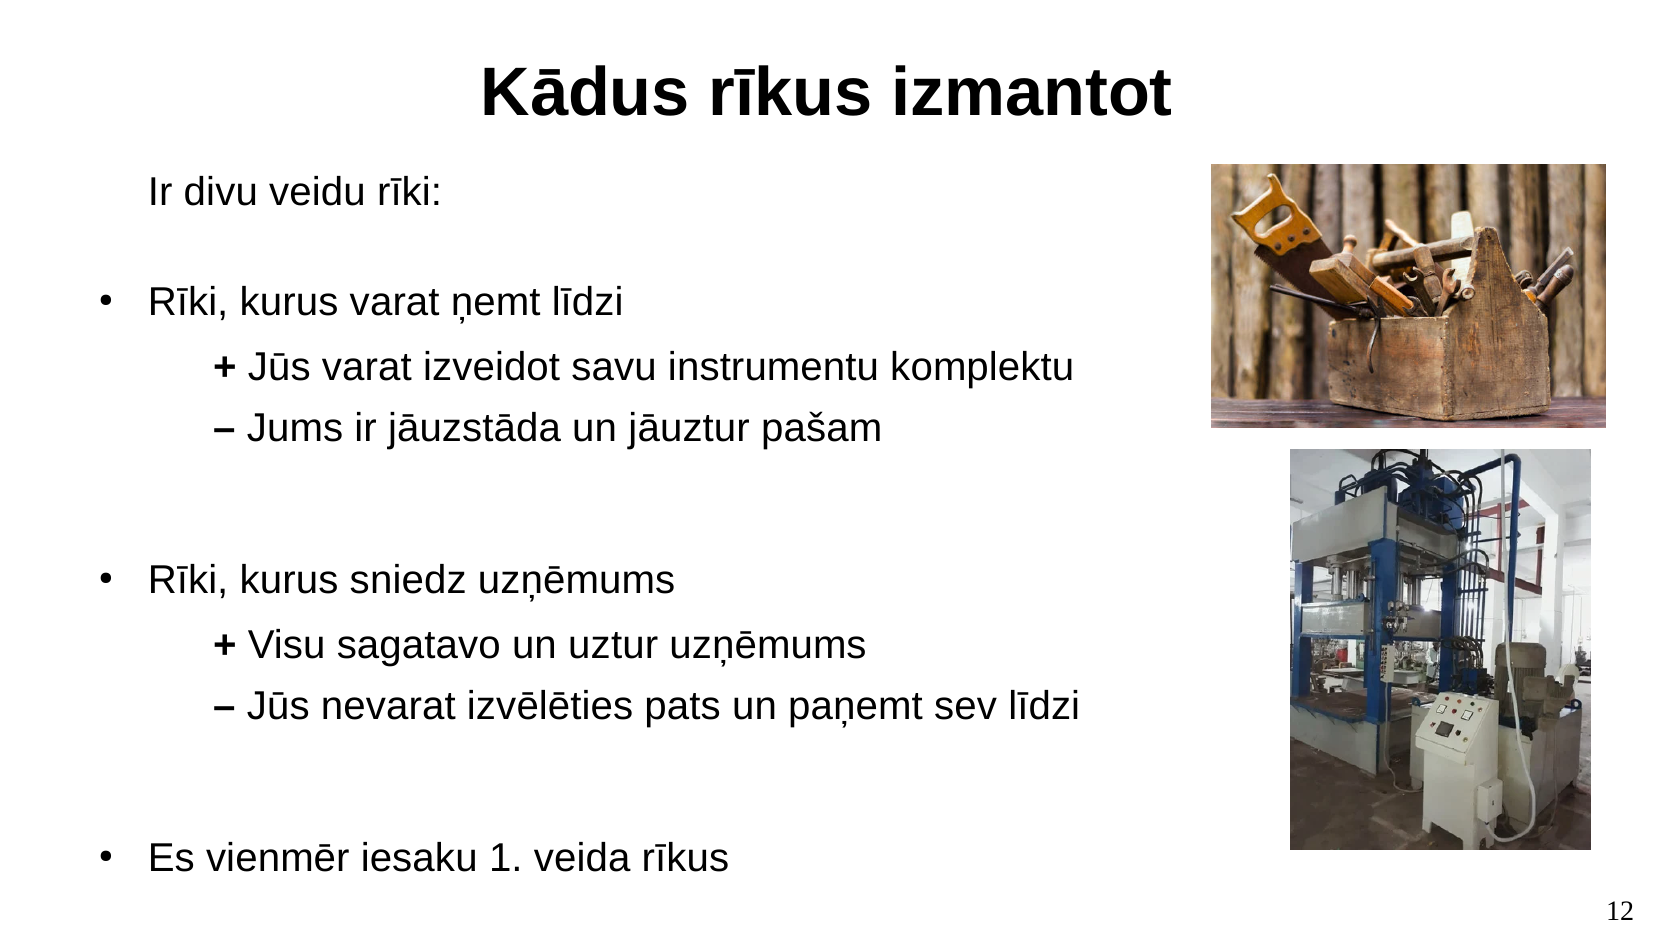

# Kādus rīkus izmantot
Ir divu veidu rīki:
Rīki, kurus varat ņemt līdzi
+ Jūs varat izveidot savu instrumentu komplektu
– Jums ir jāuzstāda un jāuztur pašam
Rīki, kurus sniedz uzņēmums
+ Visu sagatavo un uztur uzņēmums
– Jūs nevarat izvēlēties pats un paņemt sev līdzi
Es vienmēr iesaku 1. veida rīkus